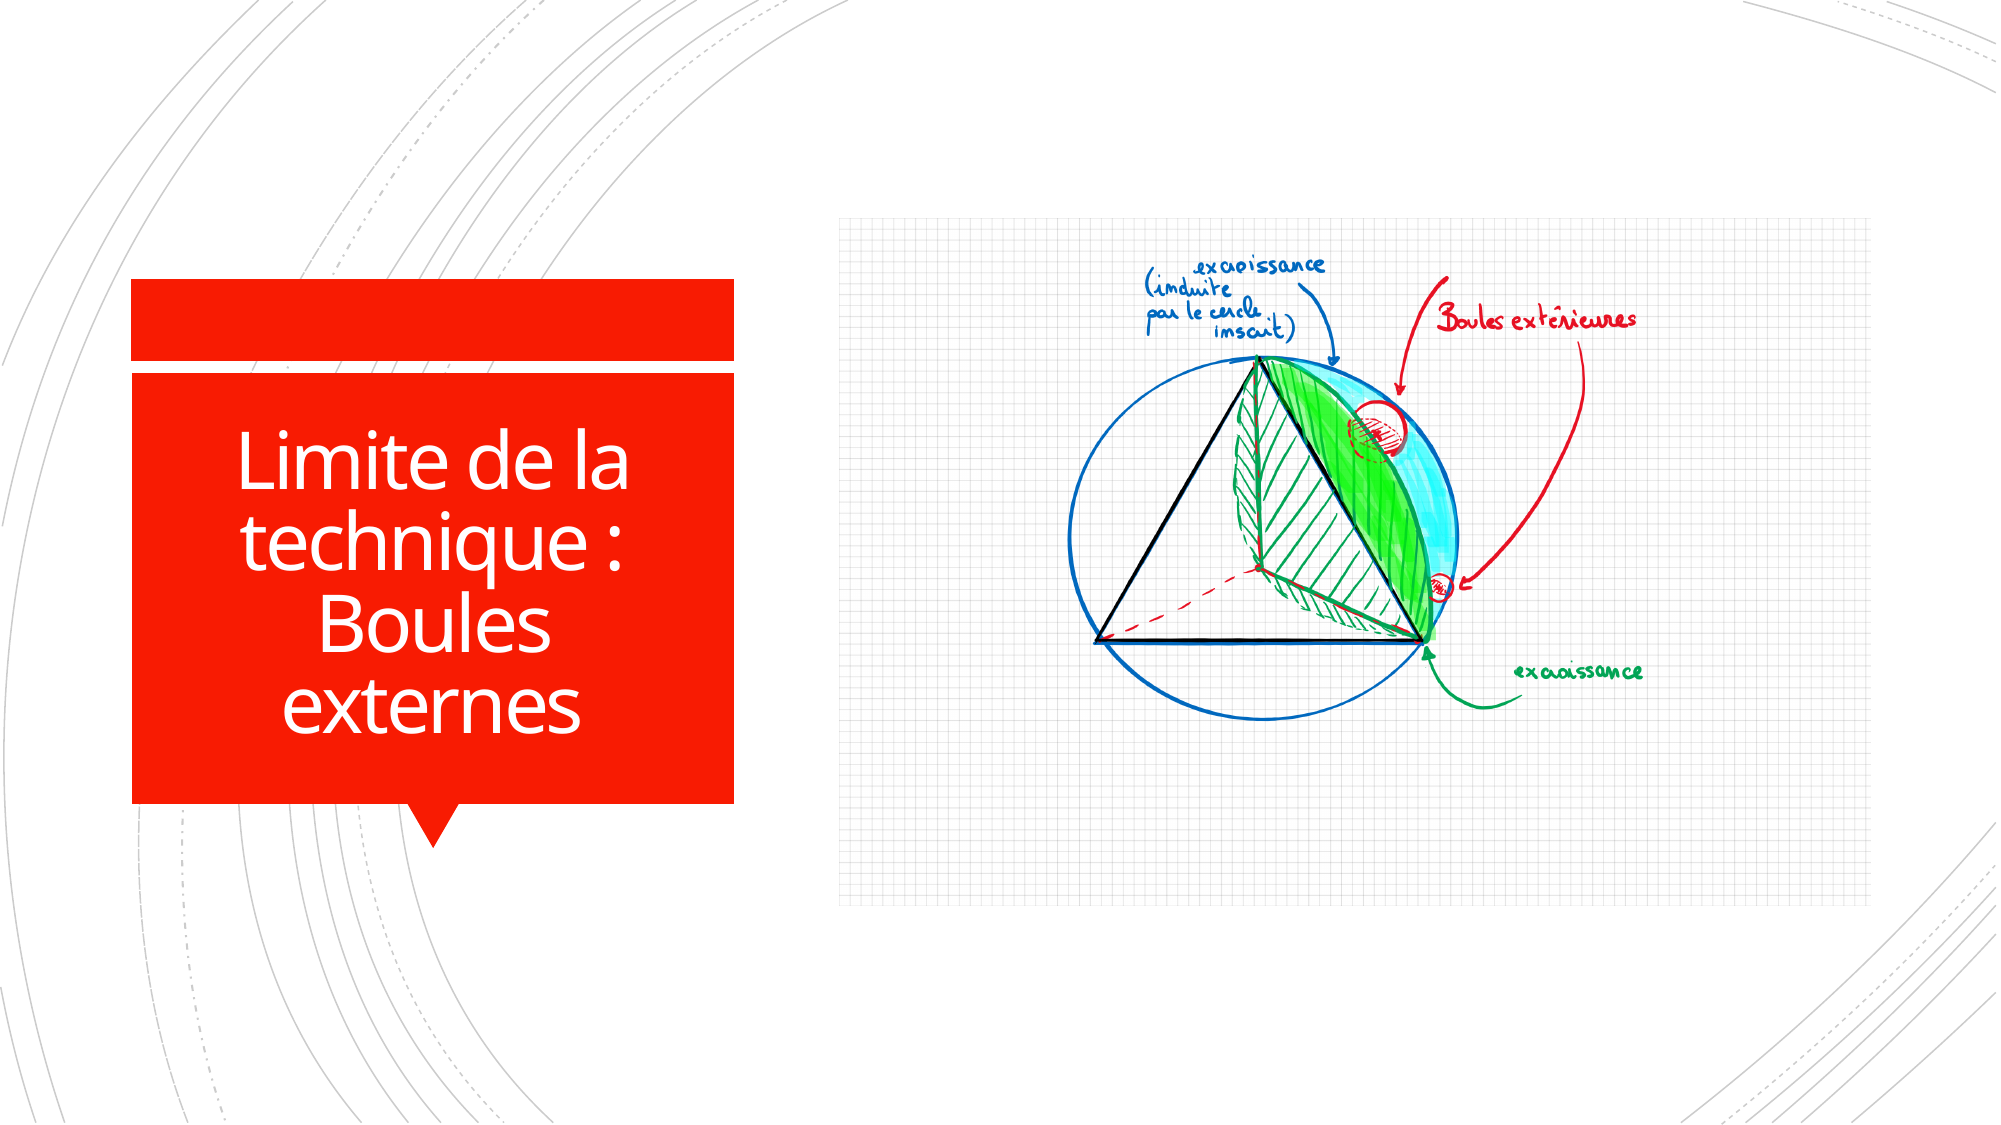

# Limite de la technique : Boules externes